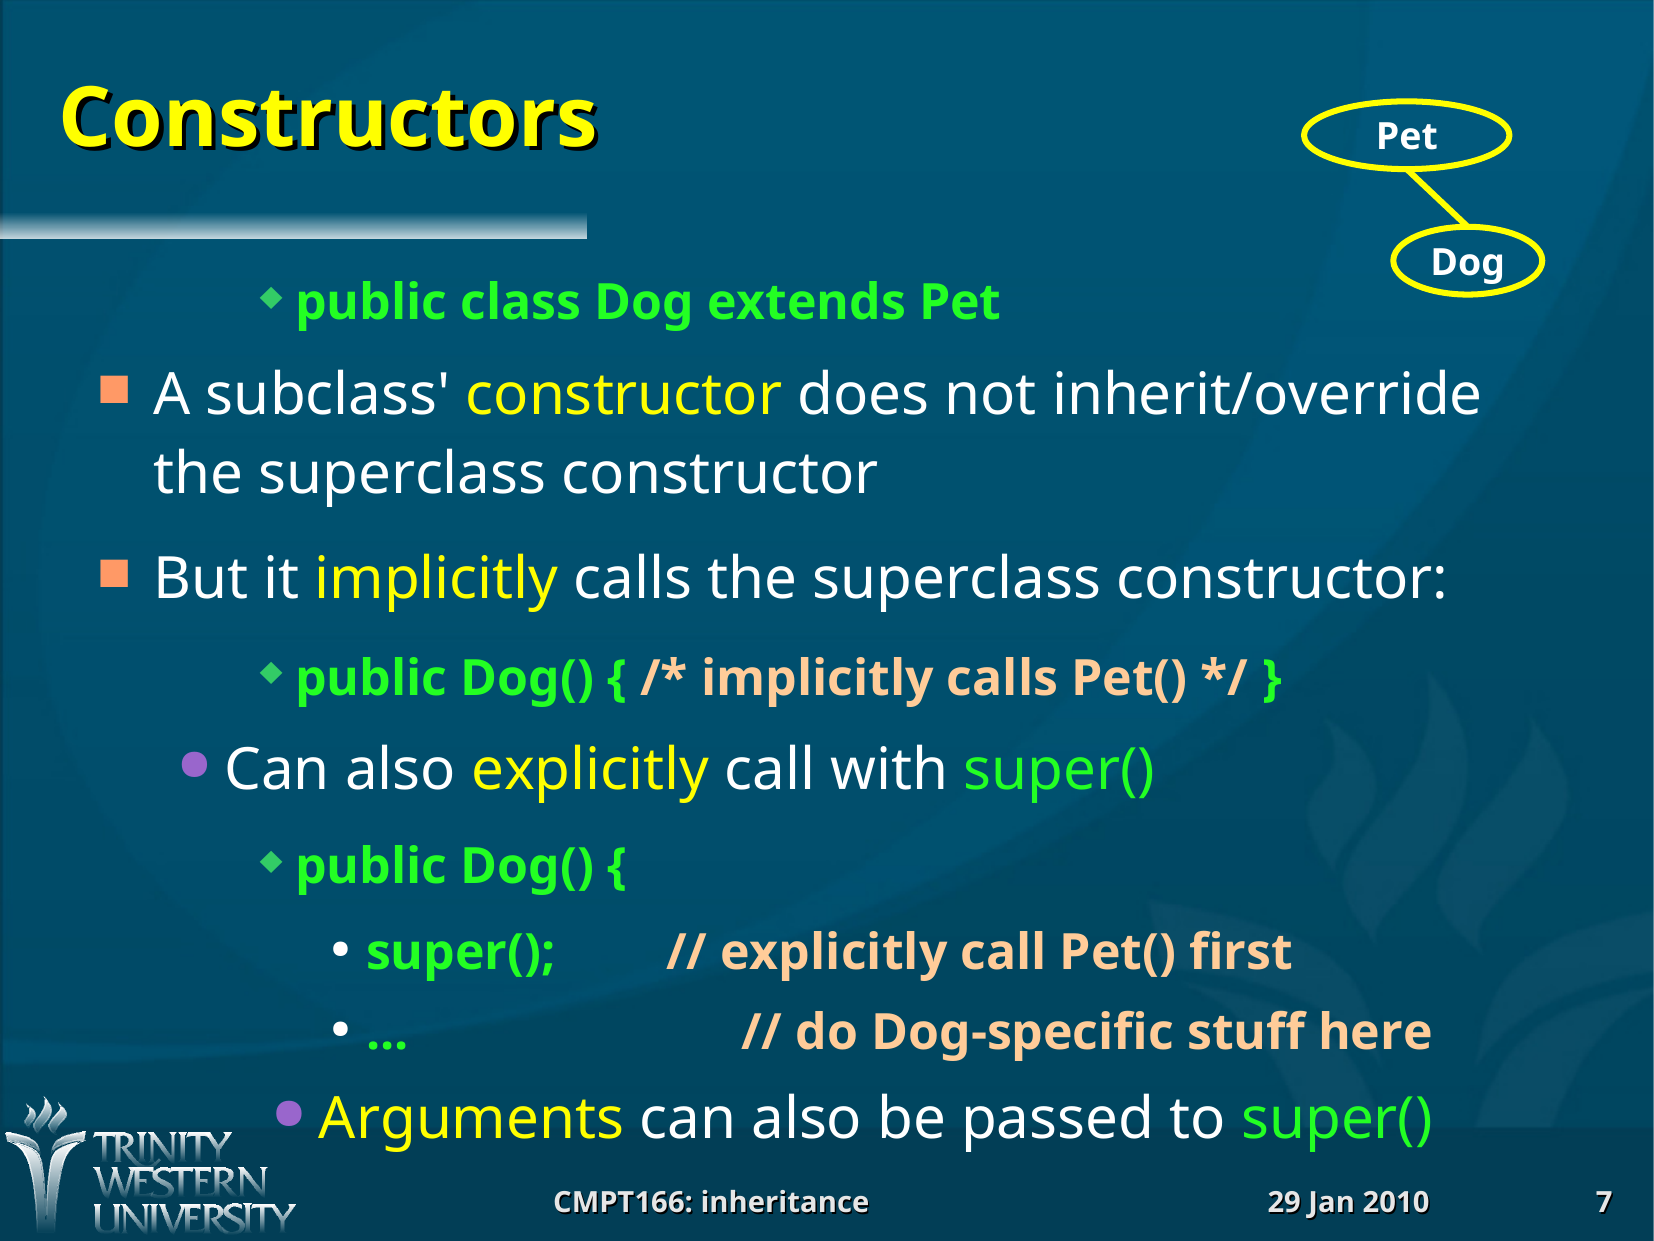

# Constructors
Pet
Dog
public class Dog extends Pet
A subclass' constructor does not inherit/override the superclass constructor
But it implicitly calls the superclass constructor:
public Dog() { /* implicitly calls Pet() */ }
Can also explicitly call with super()
public Dog() {
super();		// explicitly call Pet() first
... 					// do Dog-specific stuff here
Arguments can also be passed to super()
CMPT166: inheritance
29 Jan 2010
7